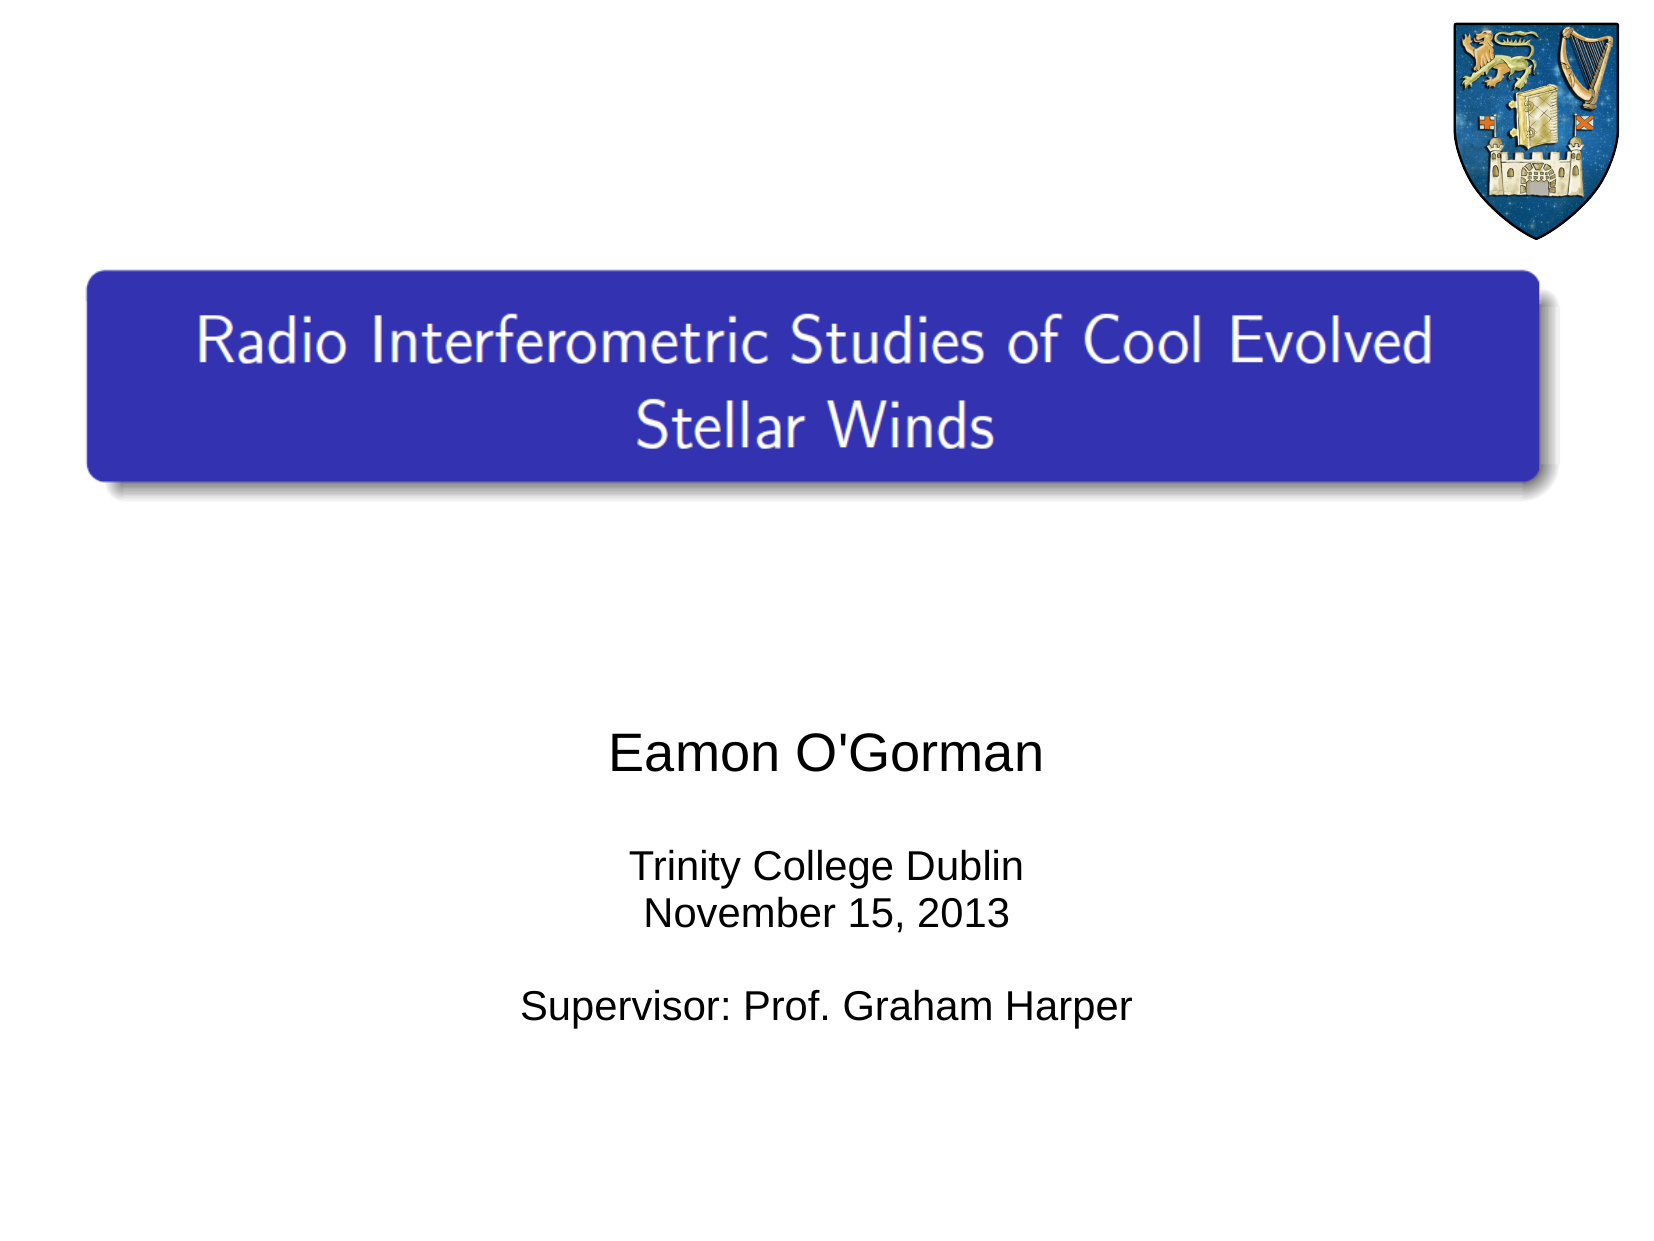

Eamon O'Gorman
Trinity College Dublin
November 15, 2013
Supervisor: Prof. Graham Harper